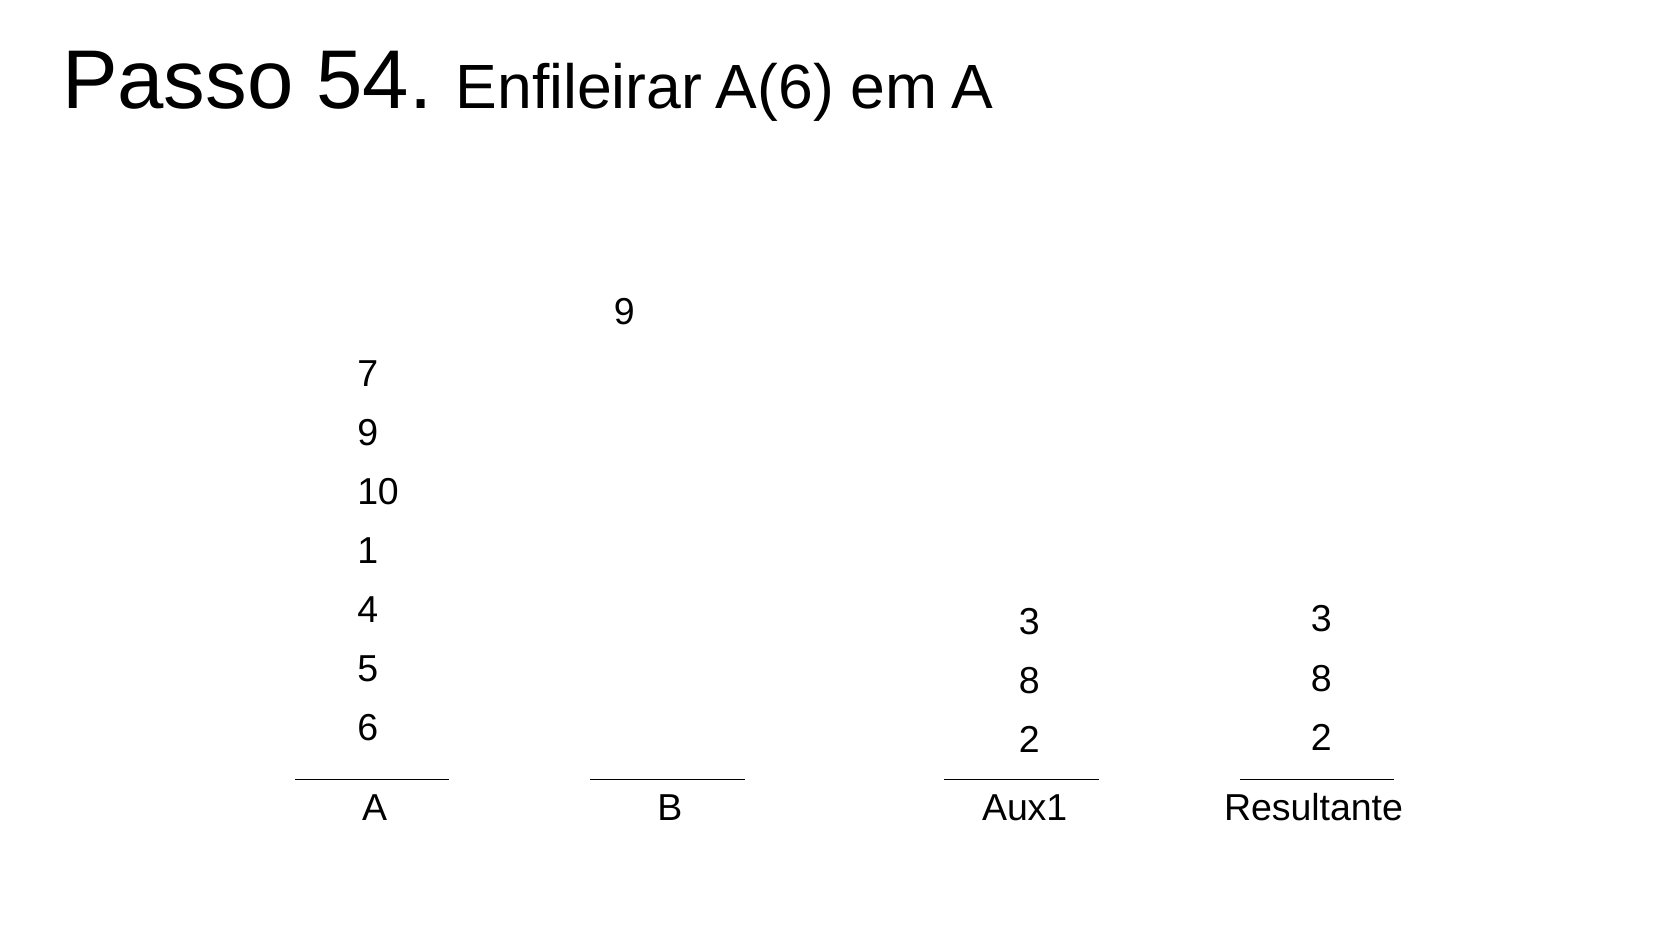

Passo 54. Enfileirar A(6) em A
9
7
9
10
1
4
3
3
5
8
8
6
2
2
A
B
Aux1
Resultante